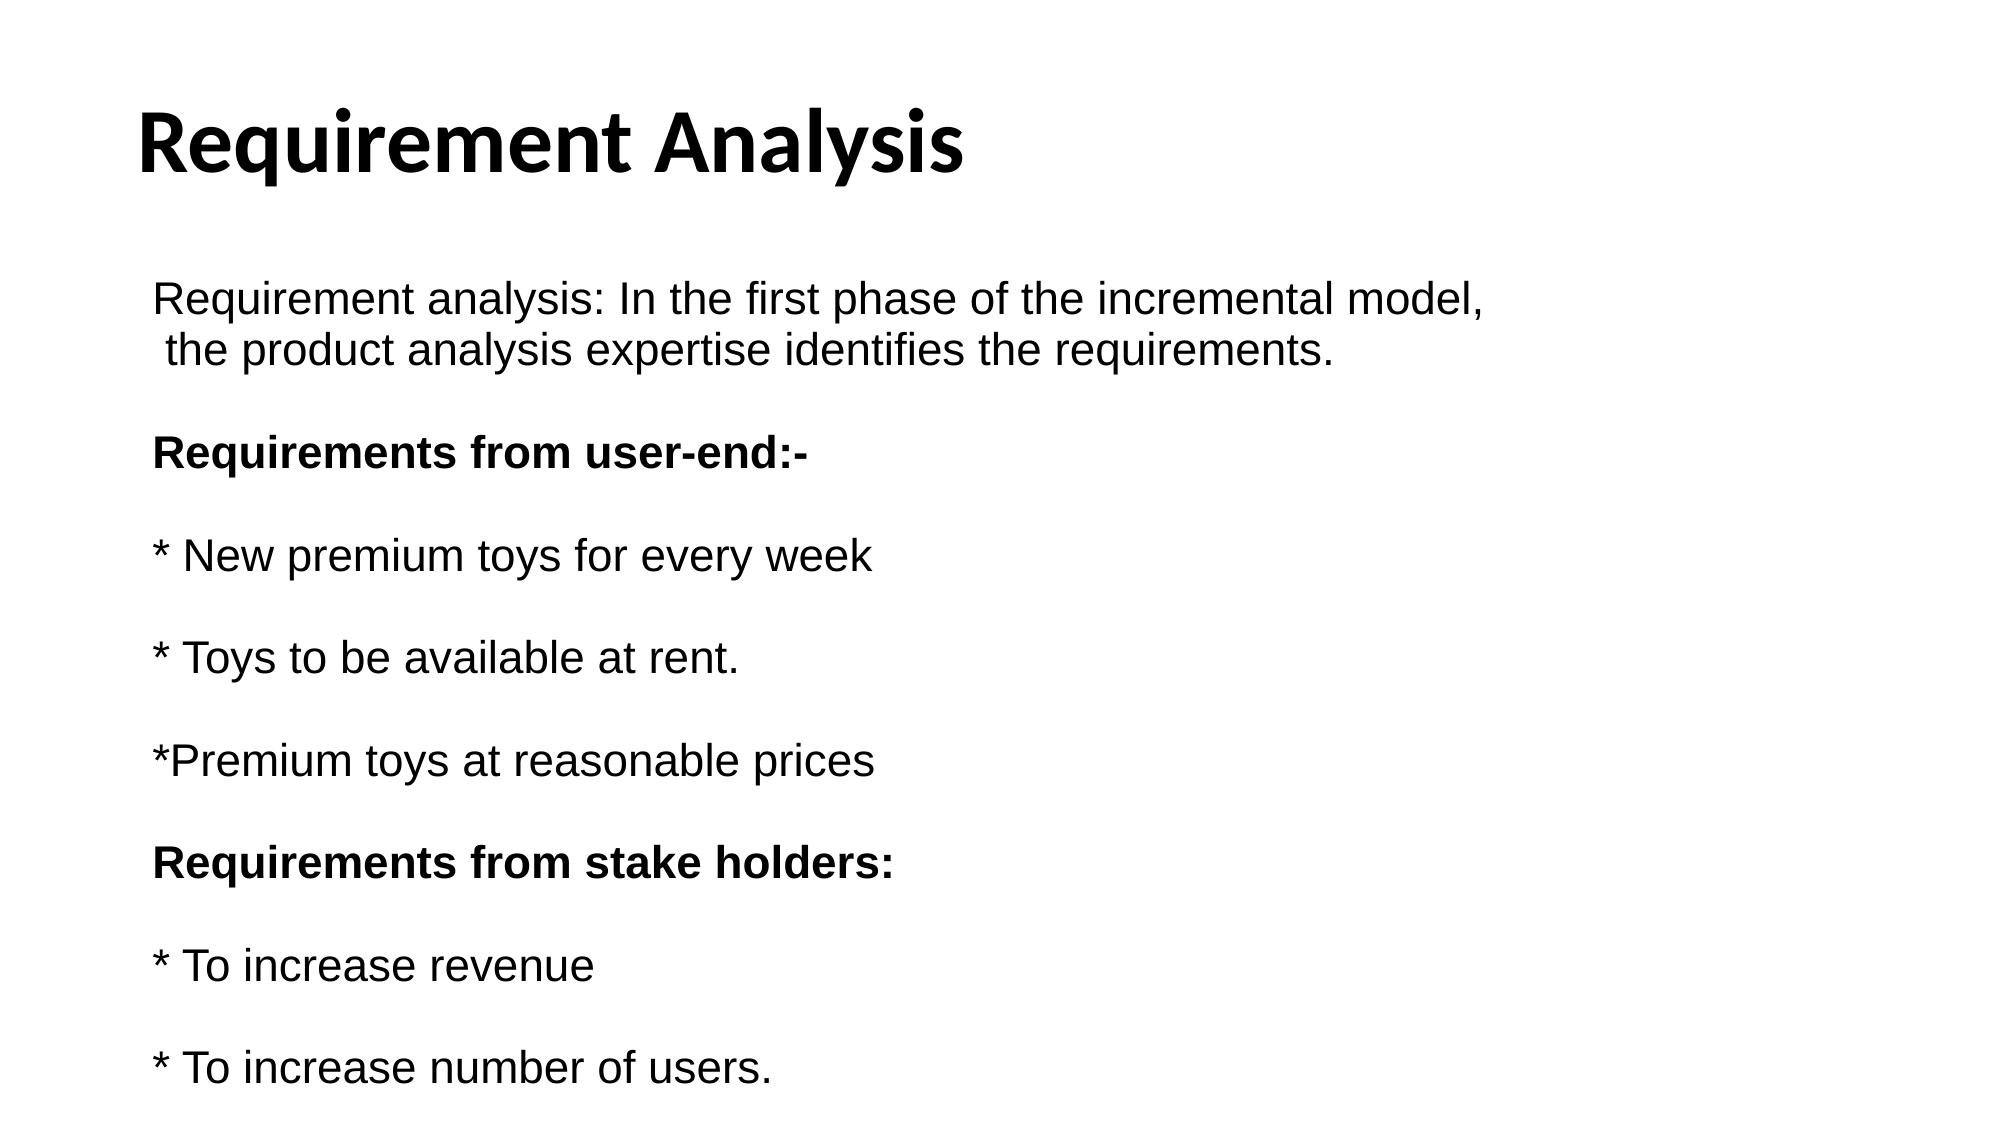

# Requirement Analysis
Requirement analysis: In the first phase of the incremental model,
 the product analysis expertise identifies the requirements.
Requirements from user-end:-
* New premium toys for every week
* Toys to be available at rent.
*Premium toys at reasonable prices
Requirements from stake holders:
* To increase revenue
* To increase number of users.